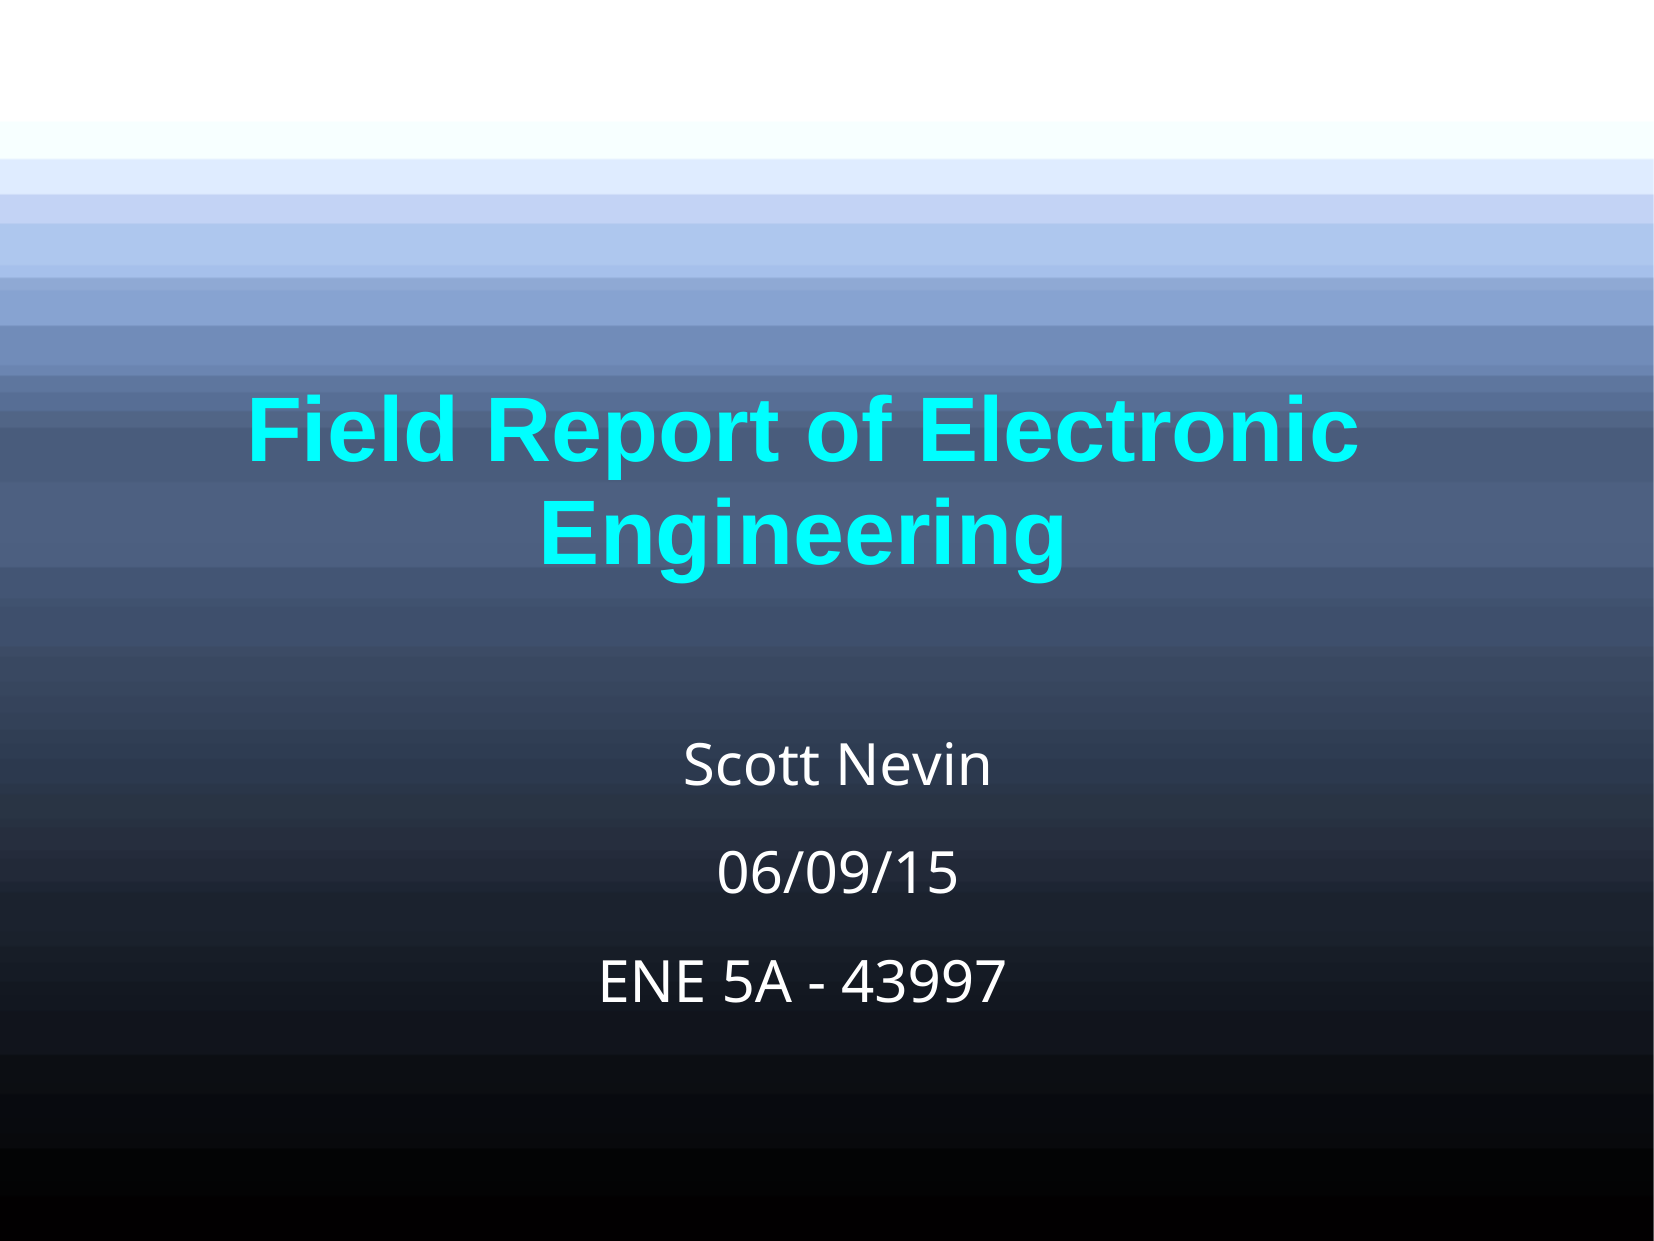

# Field Report of Electronic Engineering
Scott Nevin
06/09/15
ENE 5A - 43997